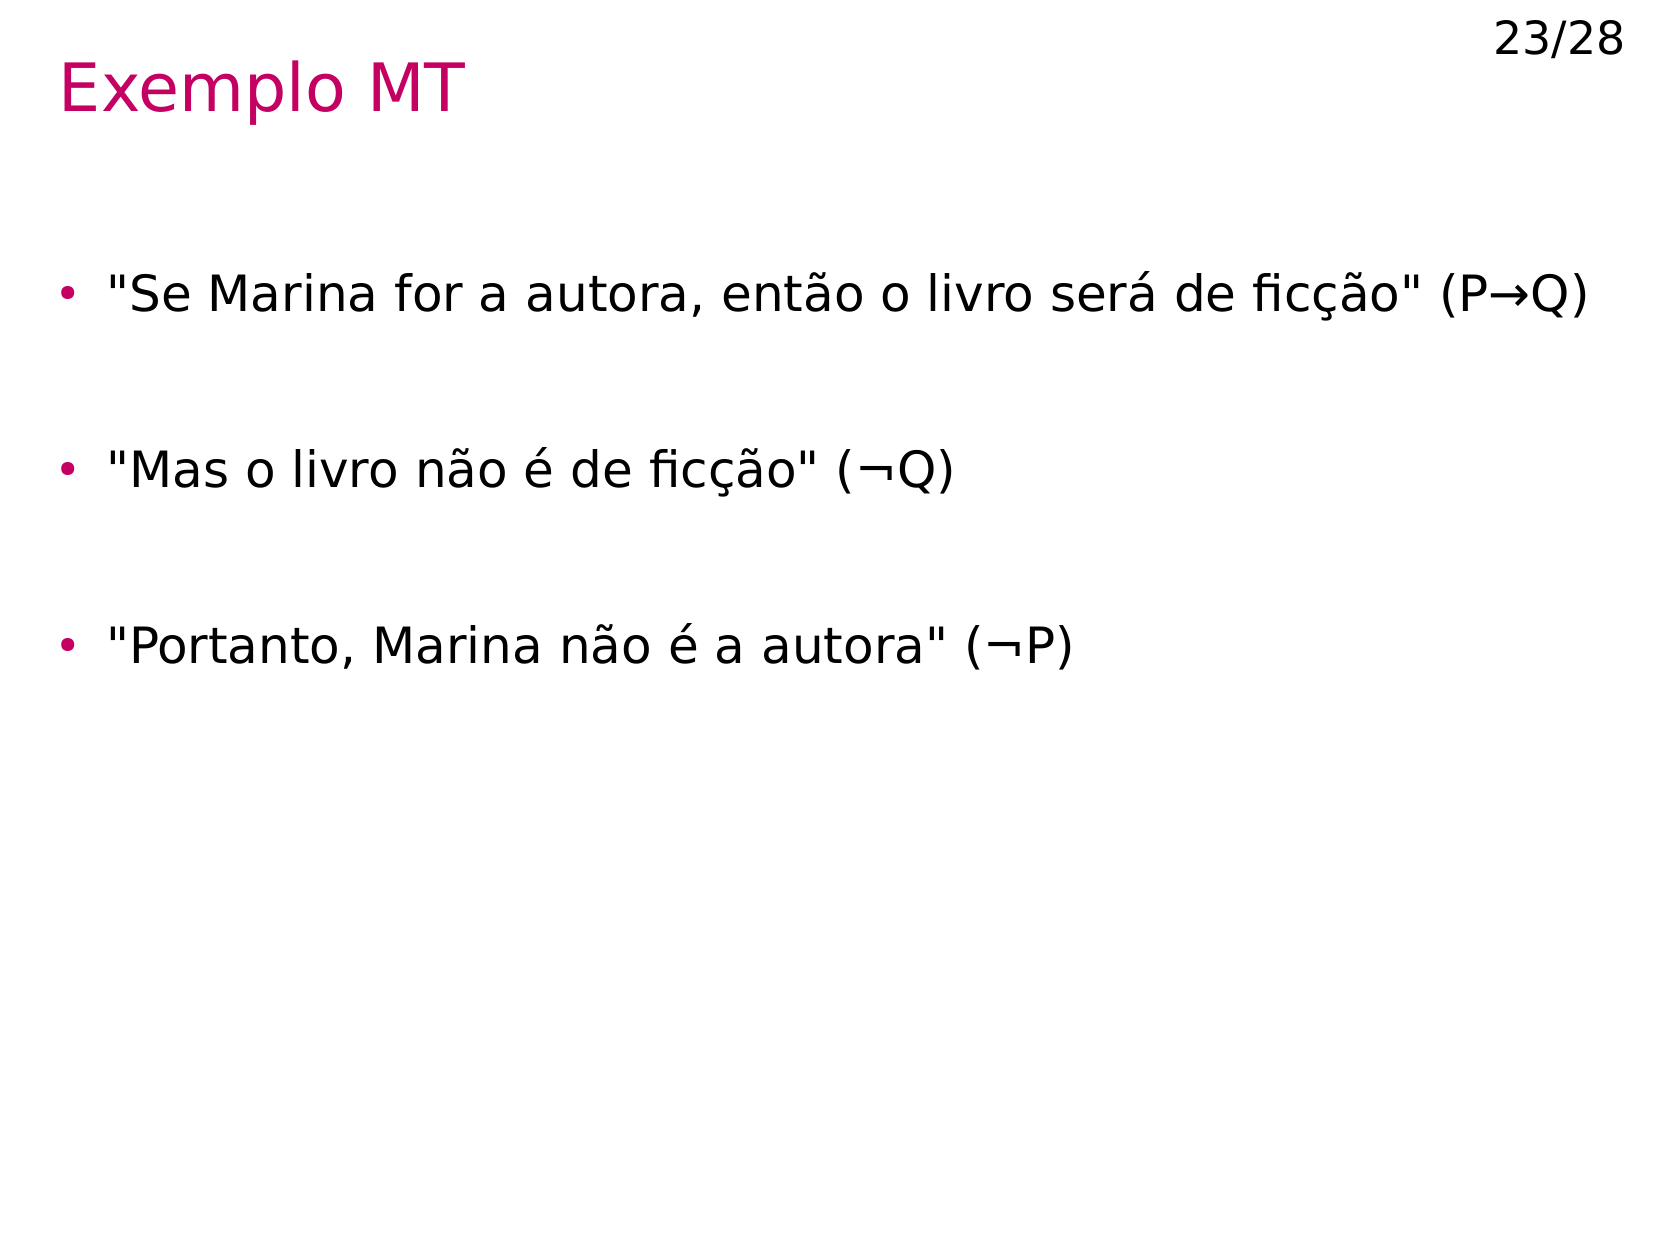

23
# Exemplo MT
"Se Marina for a autora, então o livro será de ficção" (P→Q)
"Mas o livro não é de ficção" (¬Q)
"Portanto, Marina não é a autora" (¬P)